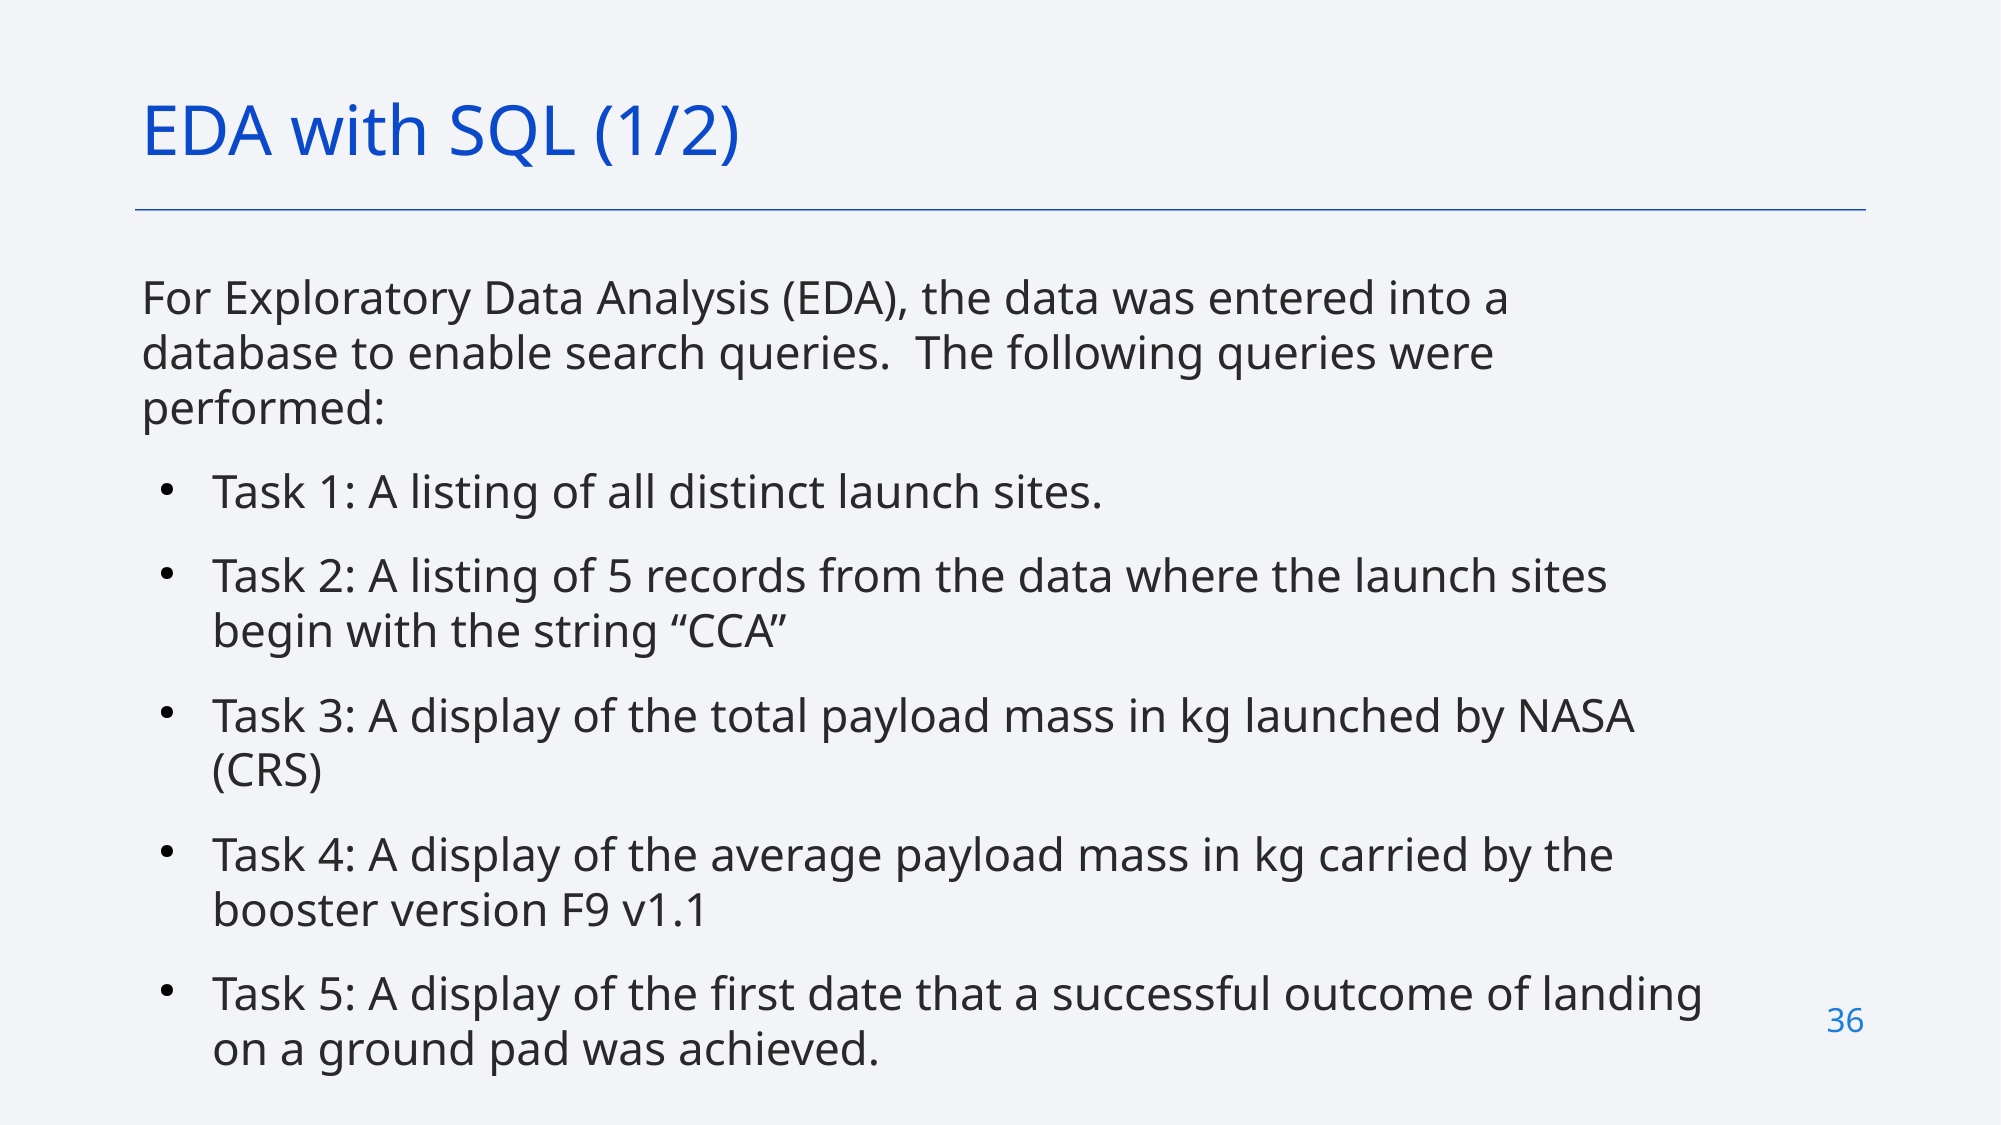

EDA with SQL (1/2)
# For Exploratory Data Analysis (EDA), the data was entered into a database to enable search queries. The following queries were performed:
Task 1: A listing of all distinct launch sites.
Task 2: A listing of 5 records from the data where the launch sites begin with the string “CCA”
Task 3: A display of the total payload mass in kg launched by NASA (CRS)
Task 4: A display of the average payload mass in kg carried by the booster version F9 v1.1
Task 5: A display of the first date that a successful outcome of landing on a ground pad was achieved.
36